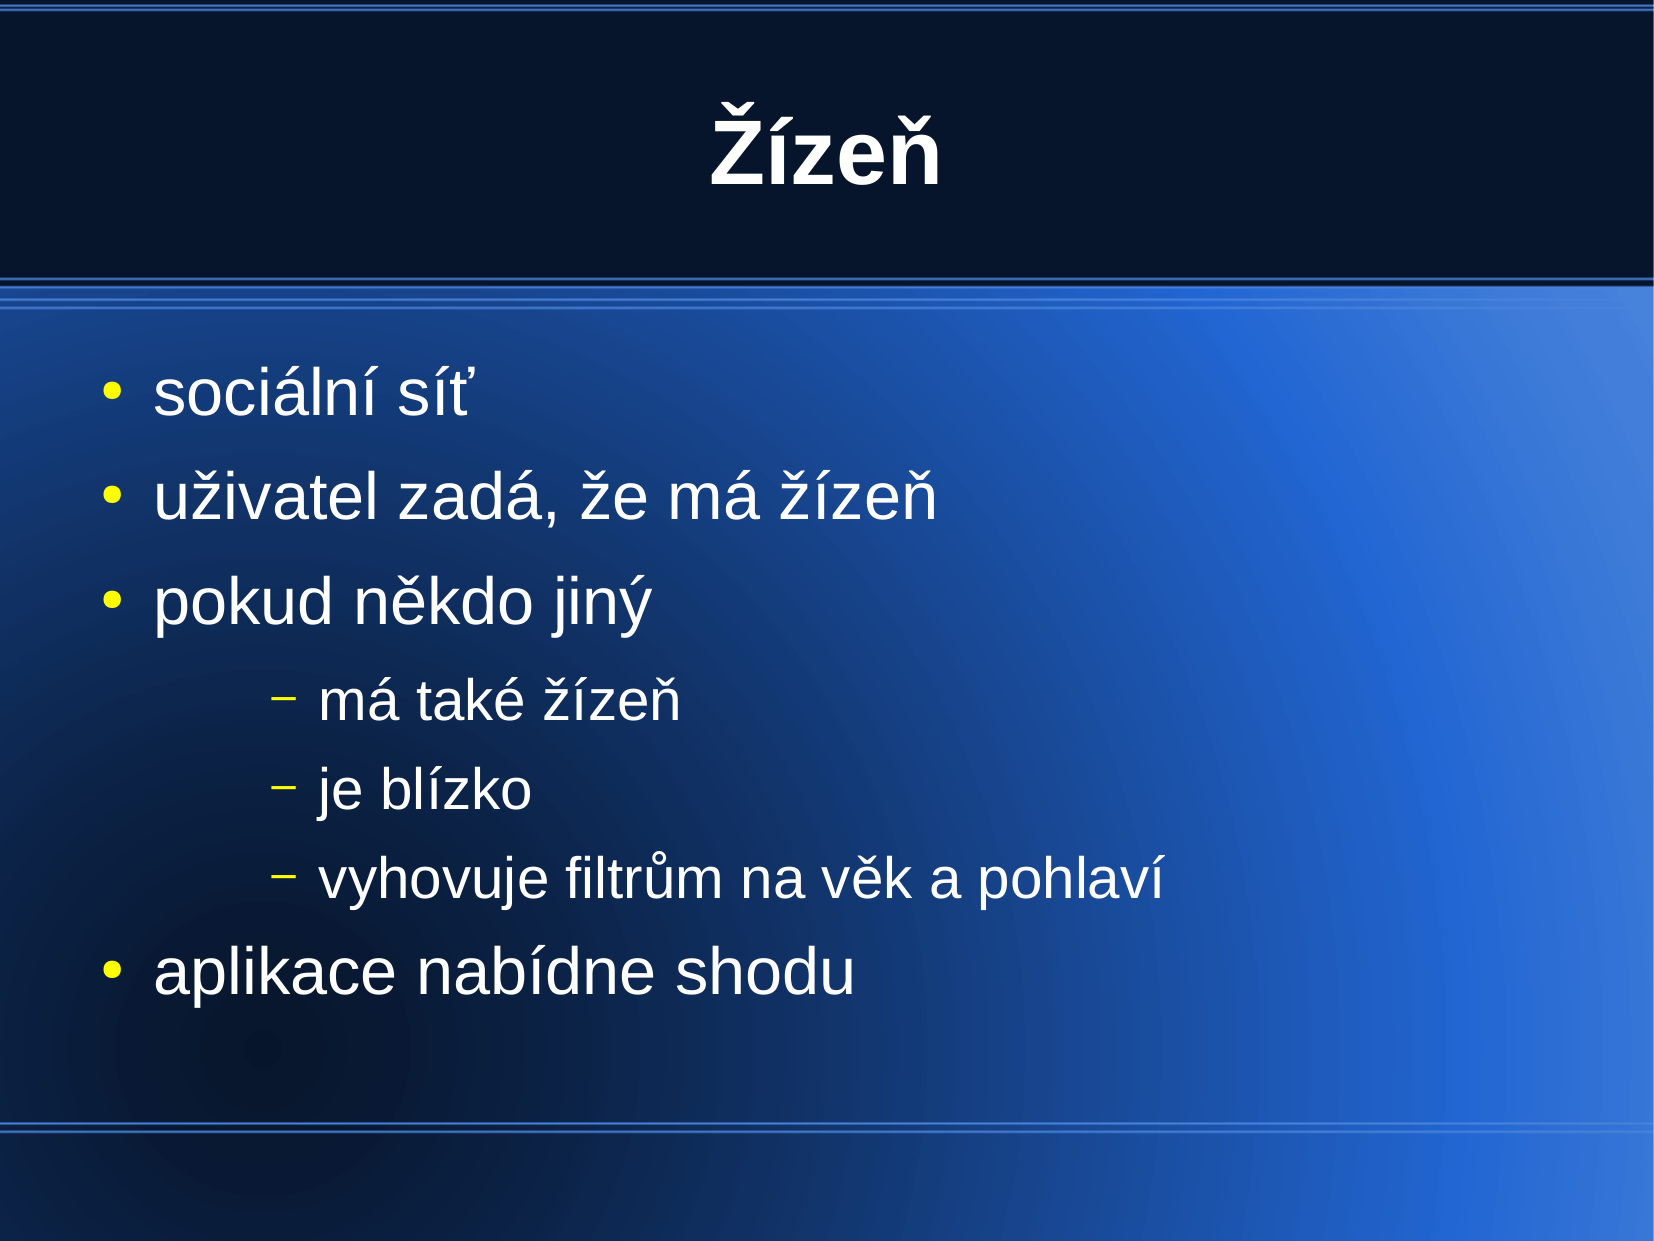

# Žízeň
sociální síť
uživatel zadá, že má žízeň
pokud někdo jiný
má také žízeň
je blízko
vyhovuje filtrům na věk a pohlaví
aplikace nabídne shodu